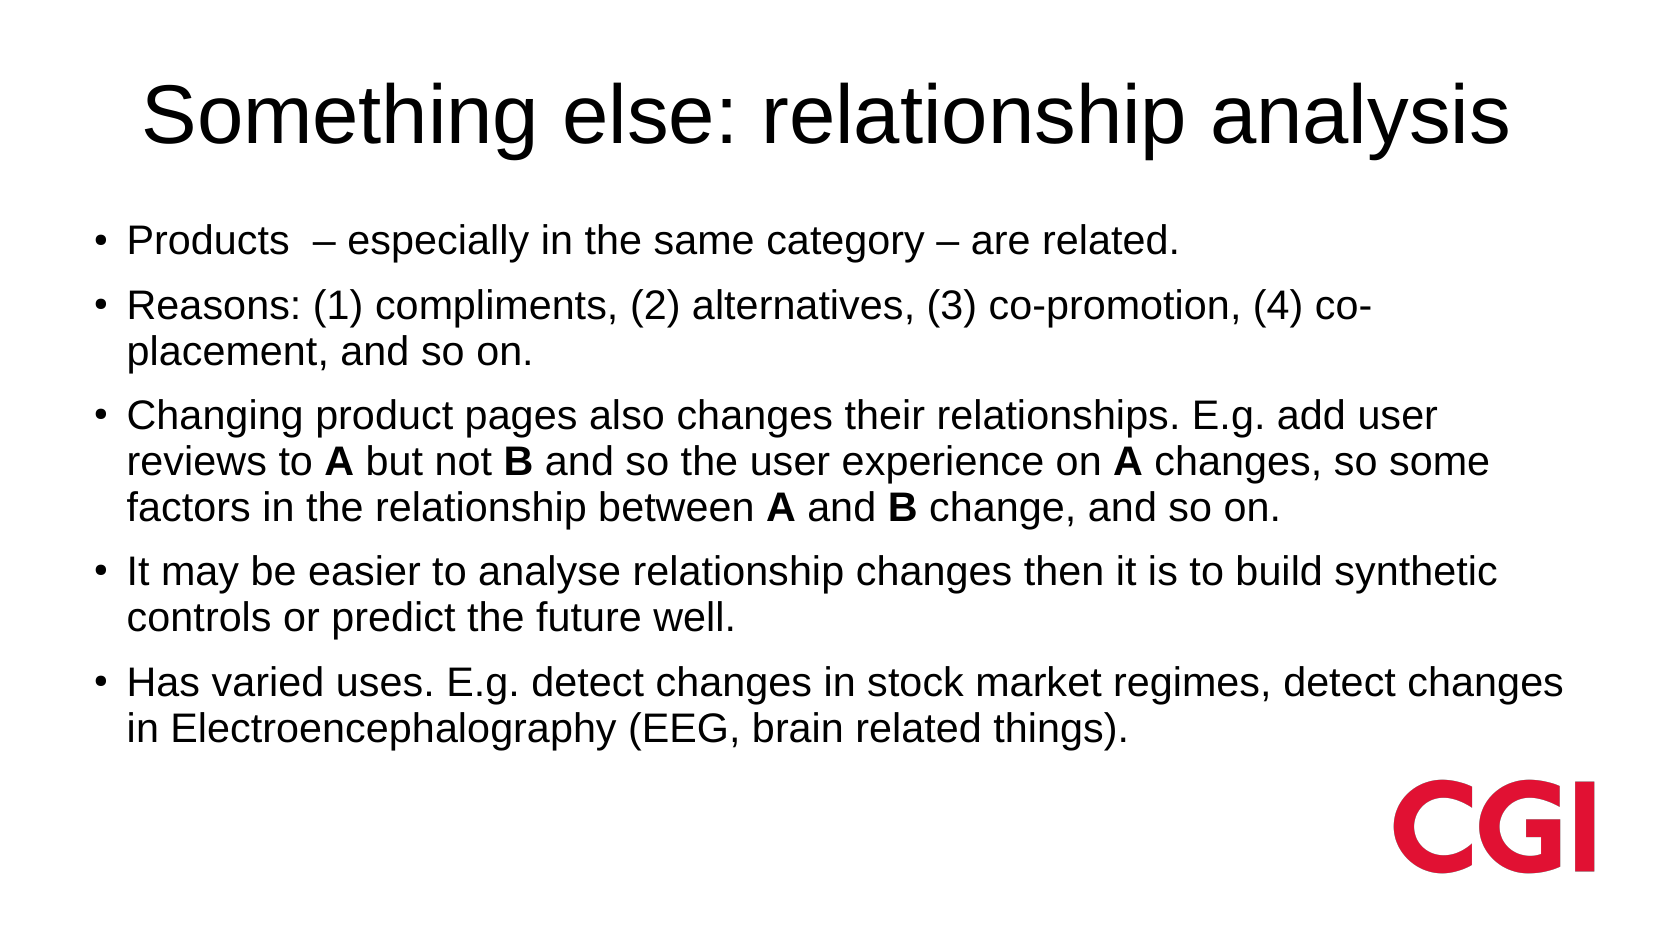

# Something else: relationship analysis
Products – especially in the same category – are related.
Reasons: (1) compliments, (2) alternatives, (3) co-promotion, (4) co-placement, and so on.
Changing product pages also changes their relationships. E.g. add user reviews to A but not B and so the user experience on A changes, so some factors in the relationship between A and B change, and so on.
It may be easier to analyse relationship changes then it is to build synthetic controls or predict the future well.
Has varied uses. E.g. detect changes in stock market regimes, detect changes in Electroencephalography (EEG, brain related things).